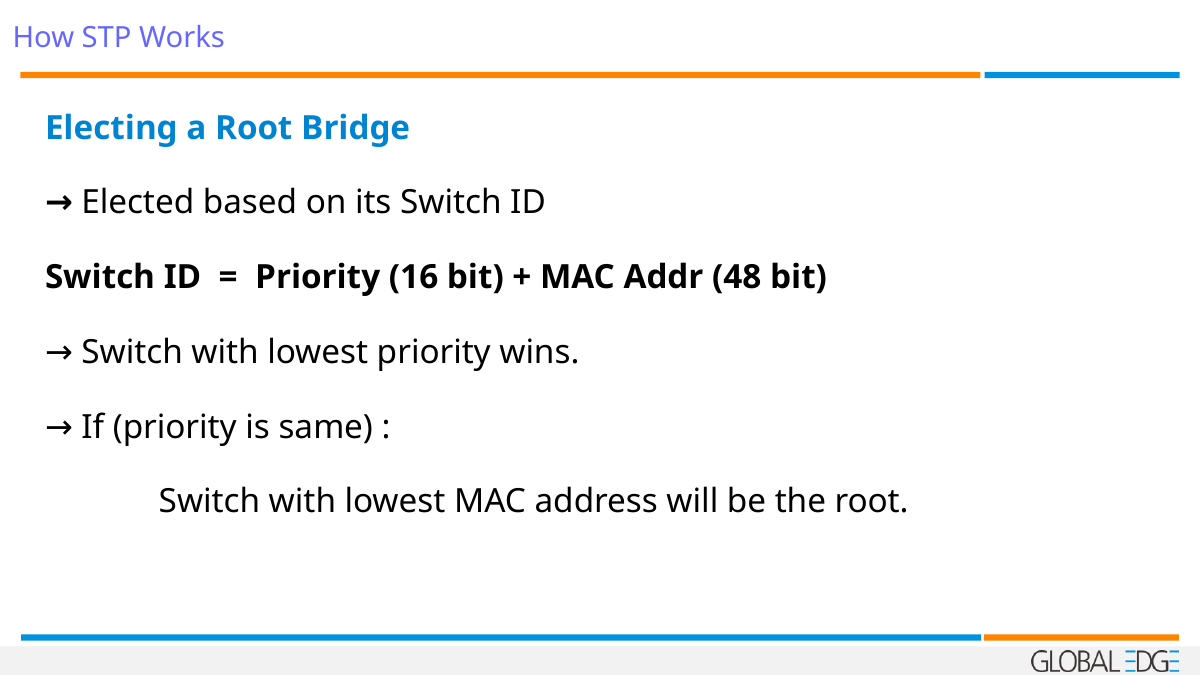

# How STP Works
Electing a Root Bridge
→ Elected based on its Switch ID
Switch ID = Priority (16 bit) + MAC Addr (48 bit)
→ Switch with lowest priority wins.
→ If (priority is same) :
 Switch with lowest MAC address will be the root.